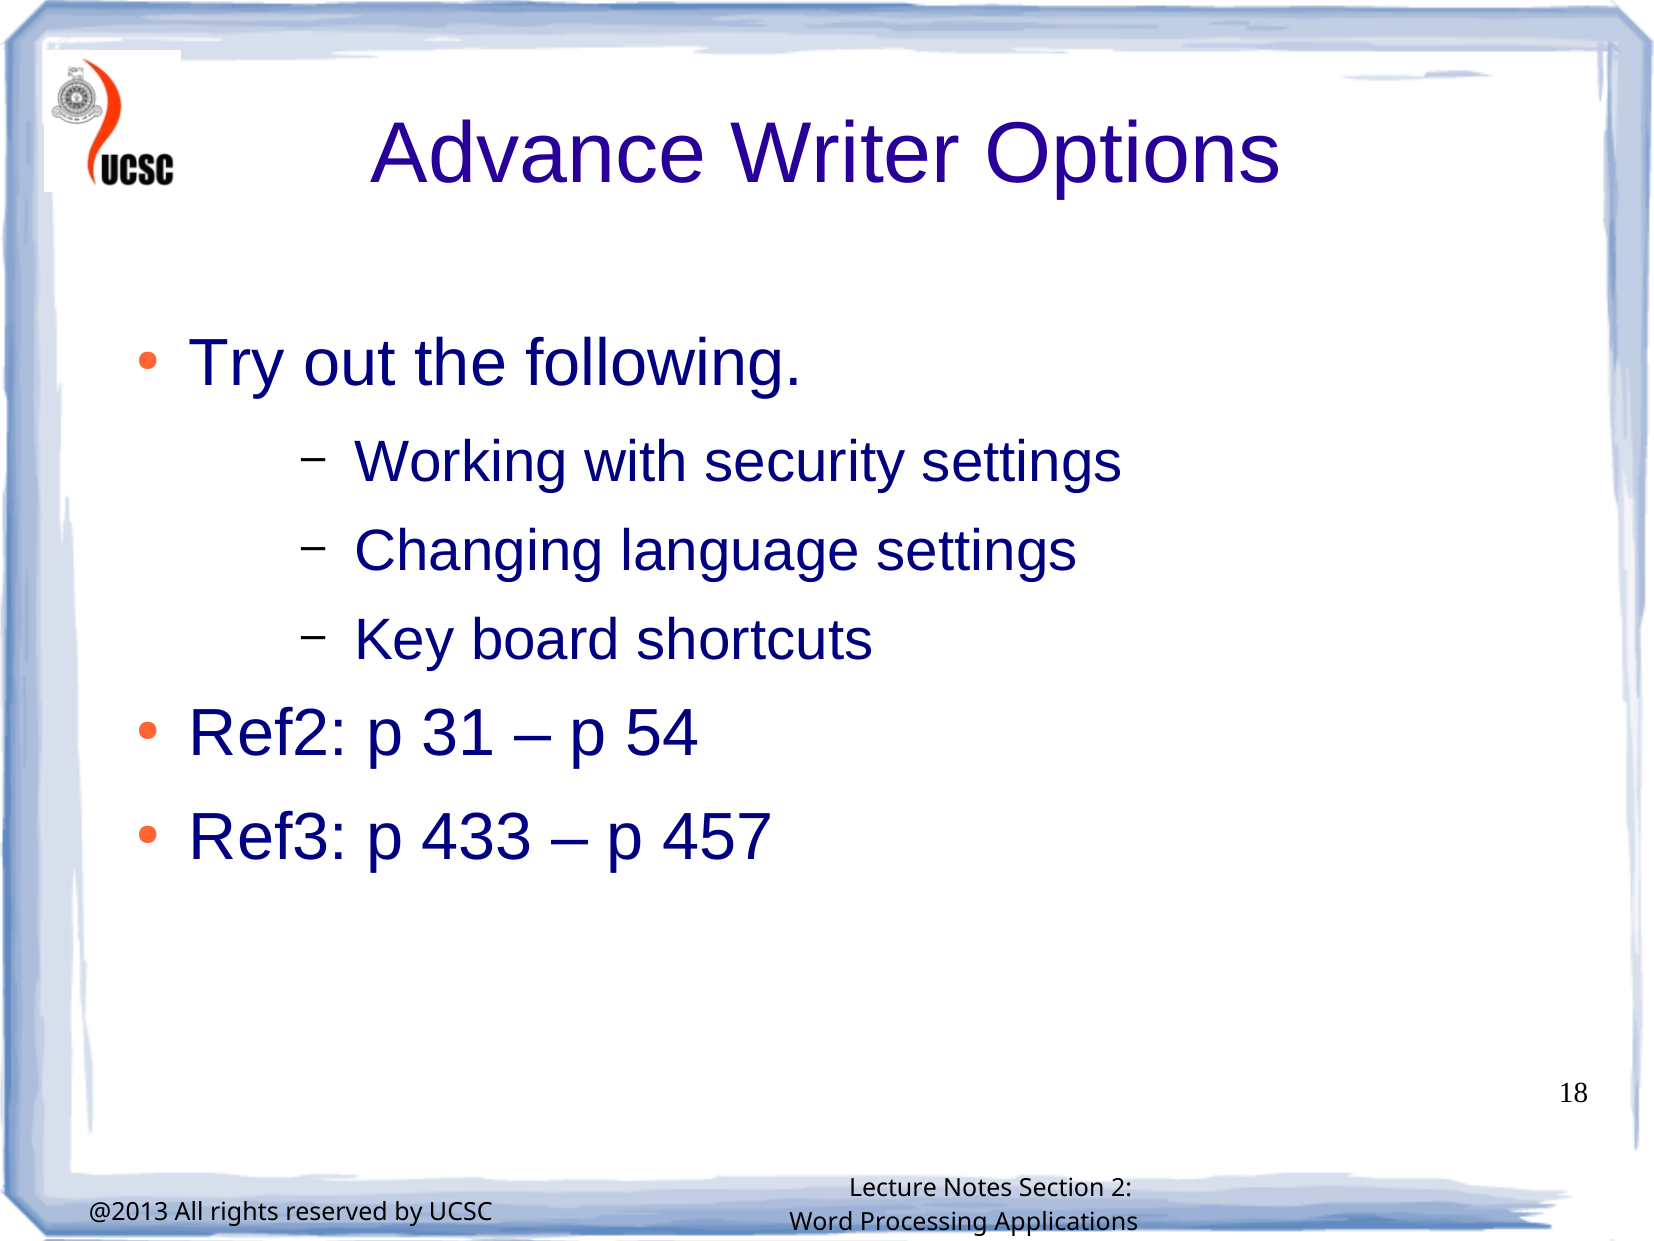

# Advance Writer Options
Try out the following.
Working with security settings
Changing language settings
Key board shortcuts
Ref2: p 31 – p 54
Ref3: p 433 – p 457
18